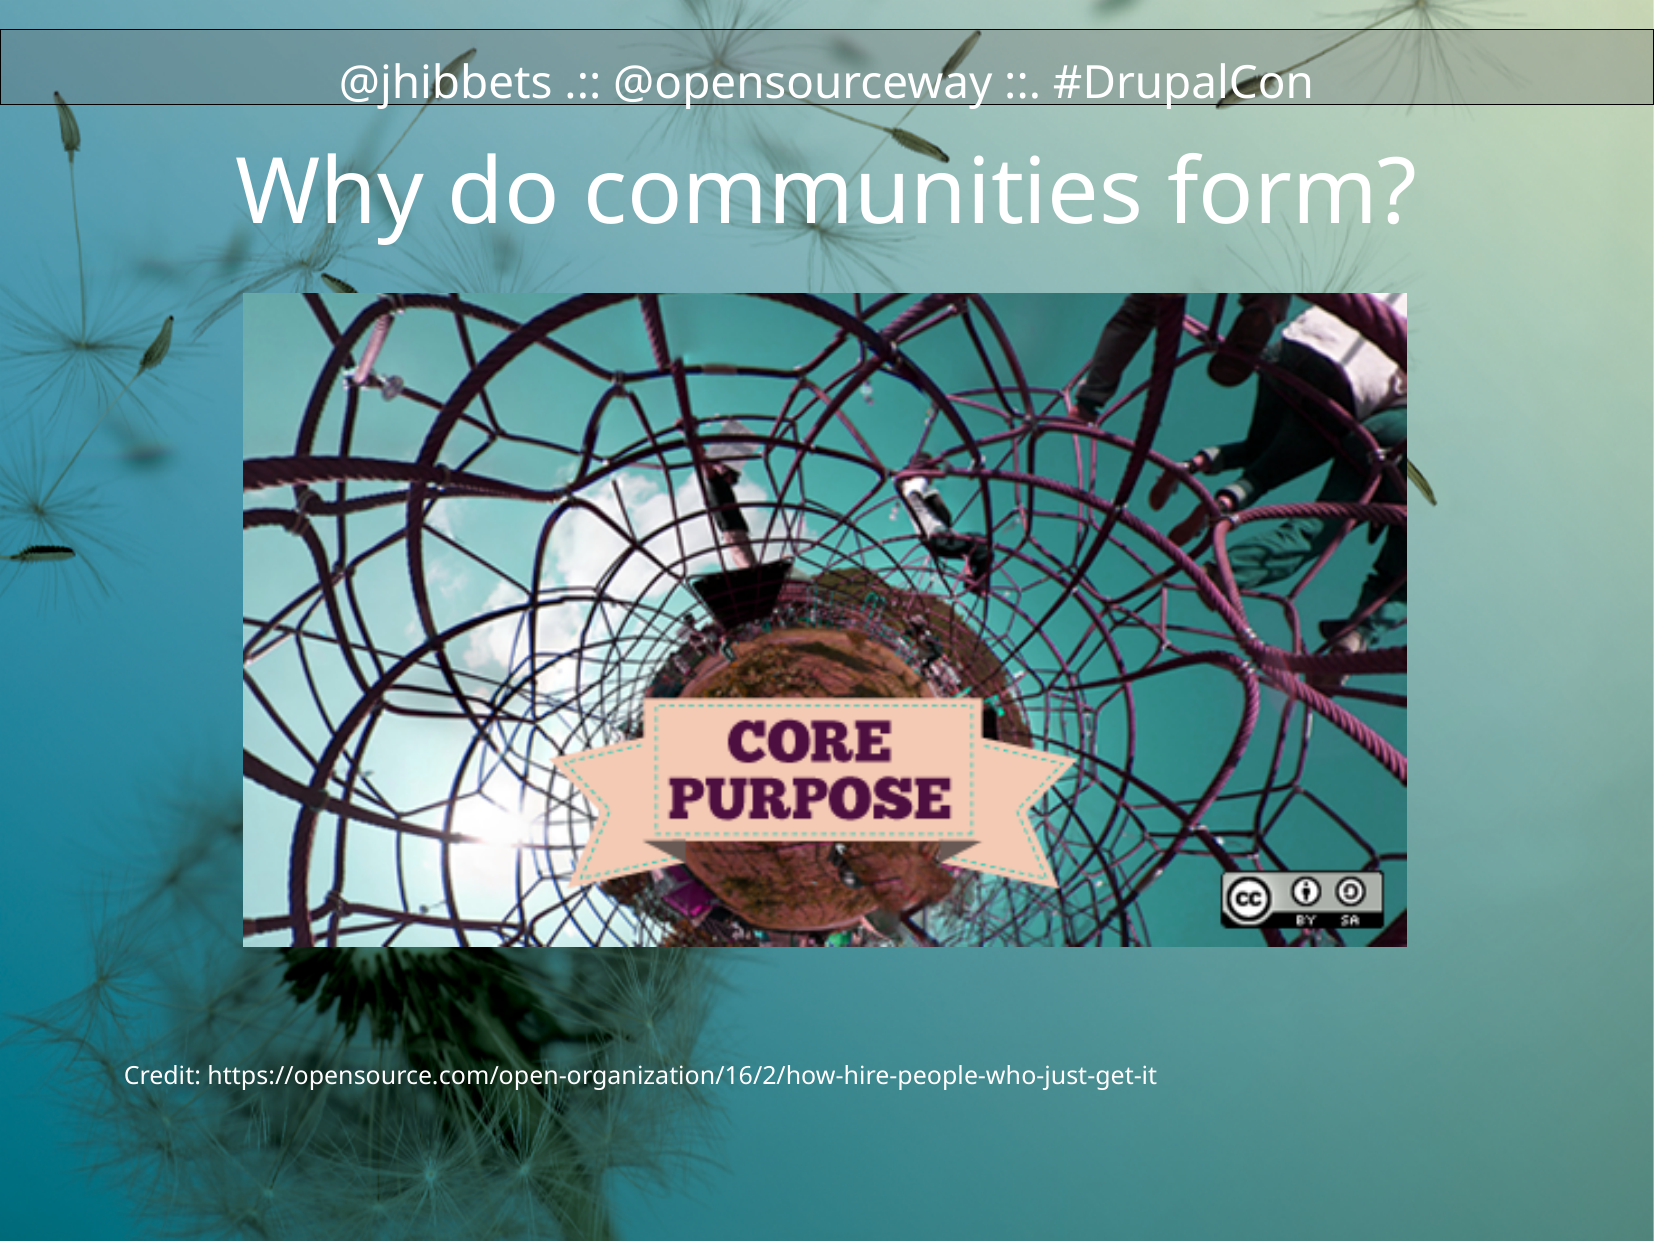

# Why do communities form?
Credit: https://opensource.com/open-organization/16/2/how-hire-people-who-just-get-it